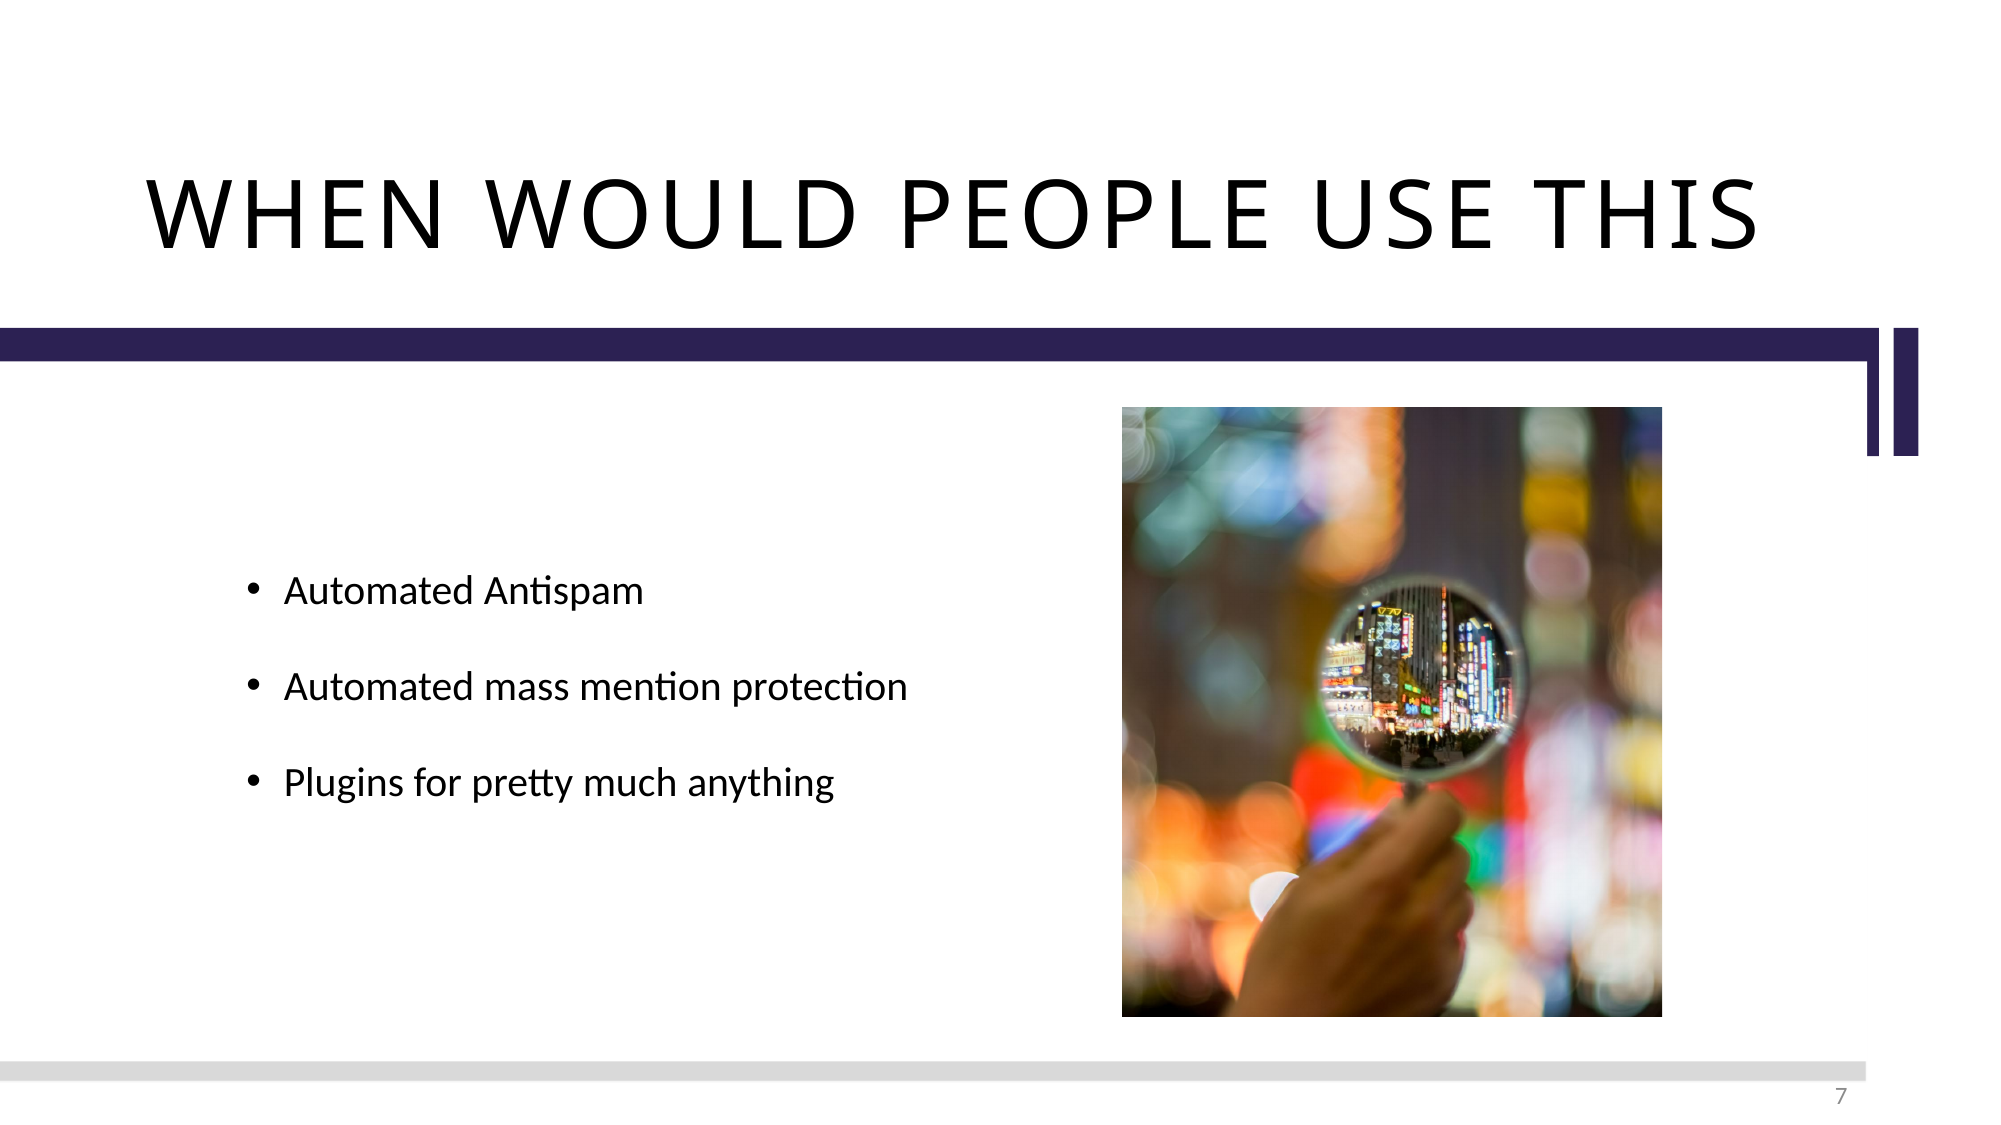

# When would people use this
Automated Antispam
Automated mass mention protection
Plugins for pretty much anything